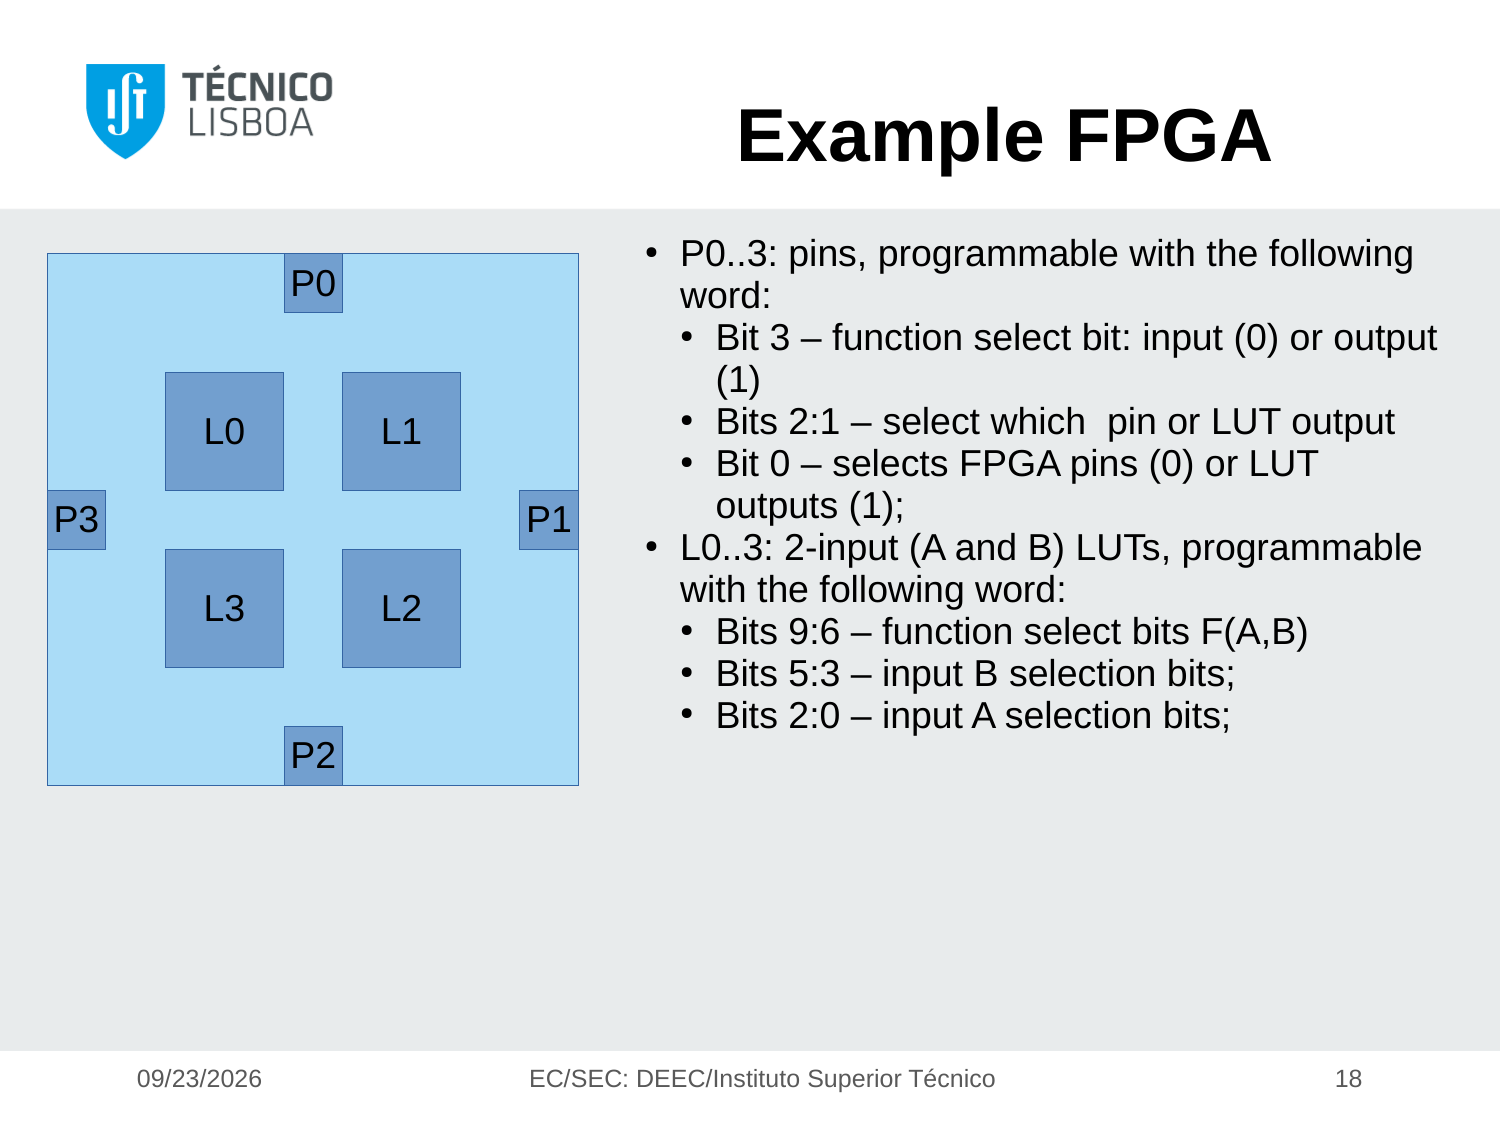

# Example FPGA
P0..3: pins, programmable with the following word:
Bit 3 – function select bit: input (0) or output (1)
Bits 2:1 – select which pin or LUT output
Bit 0 – selects FPGA pins (0) or LUT outputs (1);
L0..3: 2-input (A and B) LUTs, programmable with the following word:
Bits 9:6 – function select bits F(A,B)
Bits 5:3 – input B selection bits;
Bits 2:0 – input A selection bits;
P0
L0
L1
P3
P1
L3
L2
P2
EC/SEC: DEEC/Instituto Superior Técnico